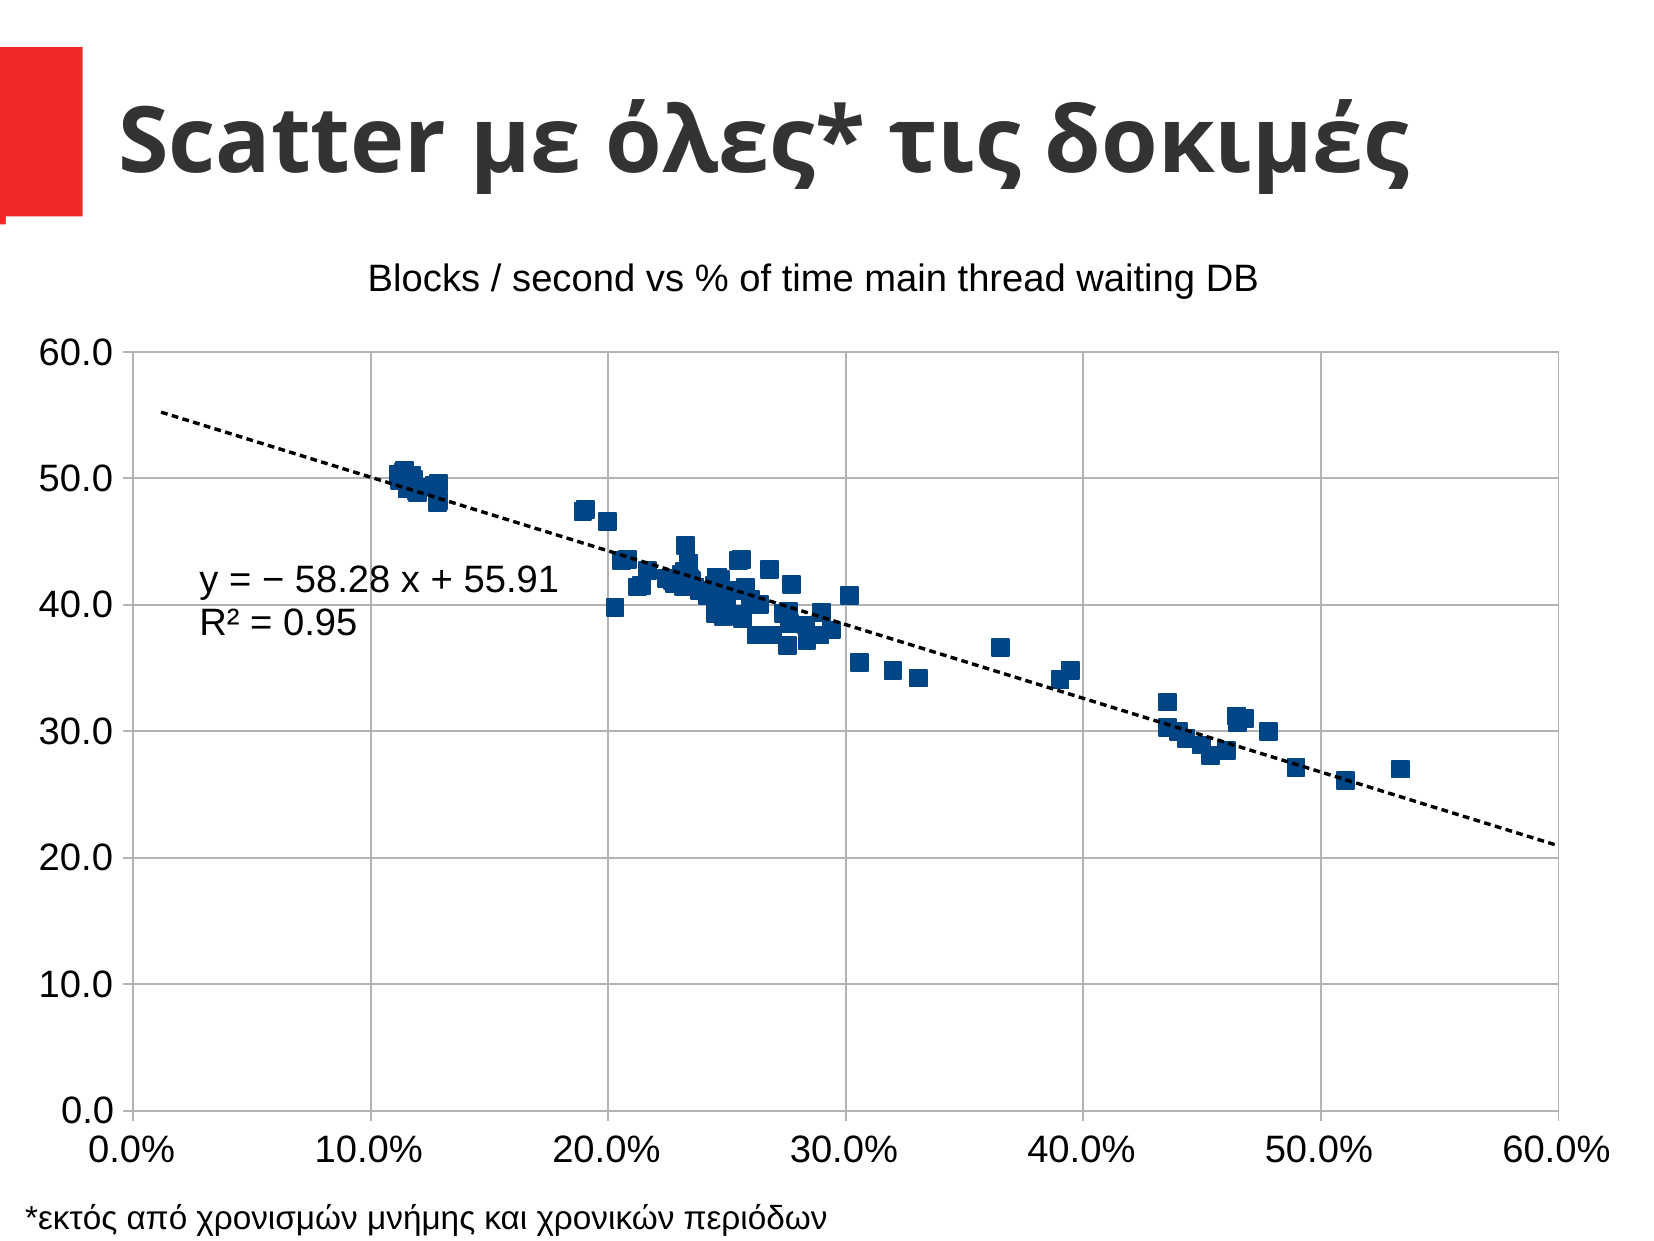

# Scatter με όλες* τις δοκιμές
48
*εκτός από χρονισμών μνήμης και χρονικών περιόδων